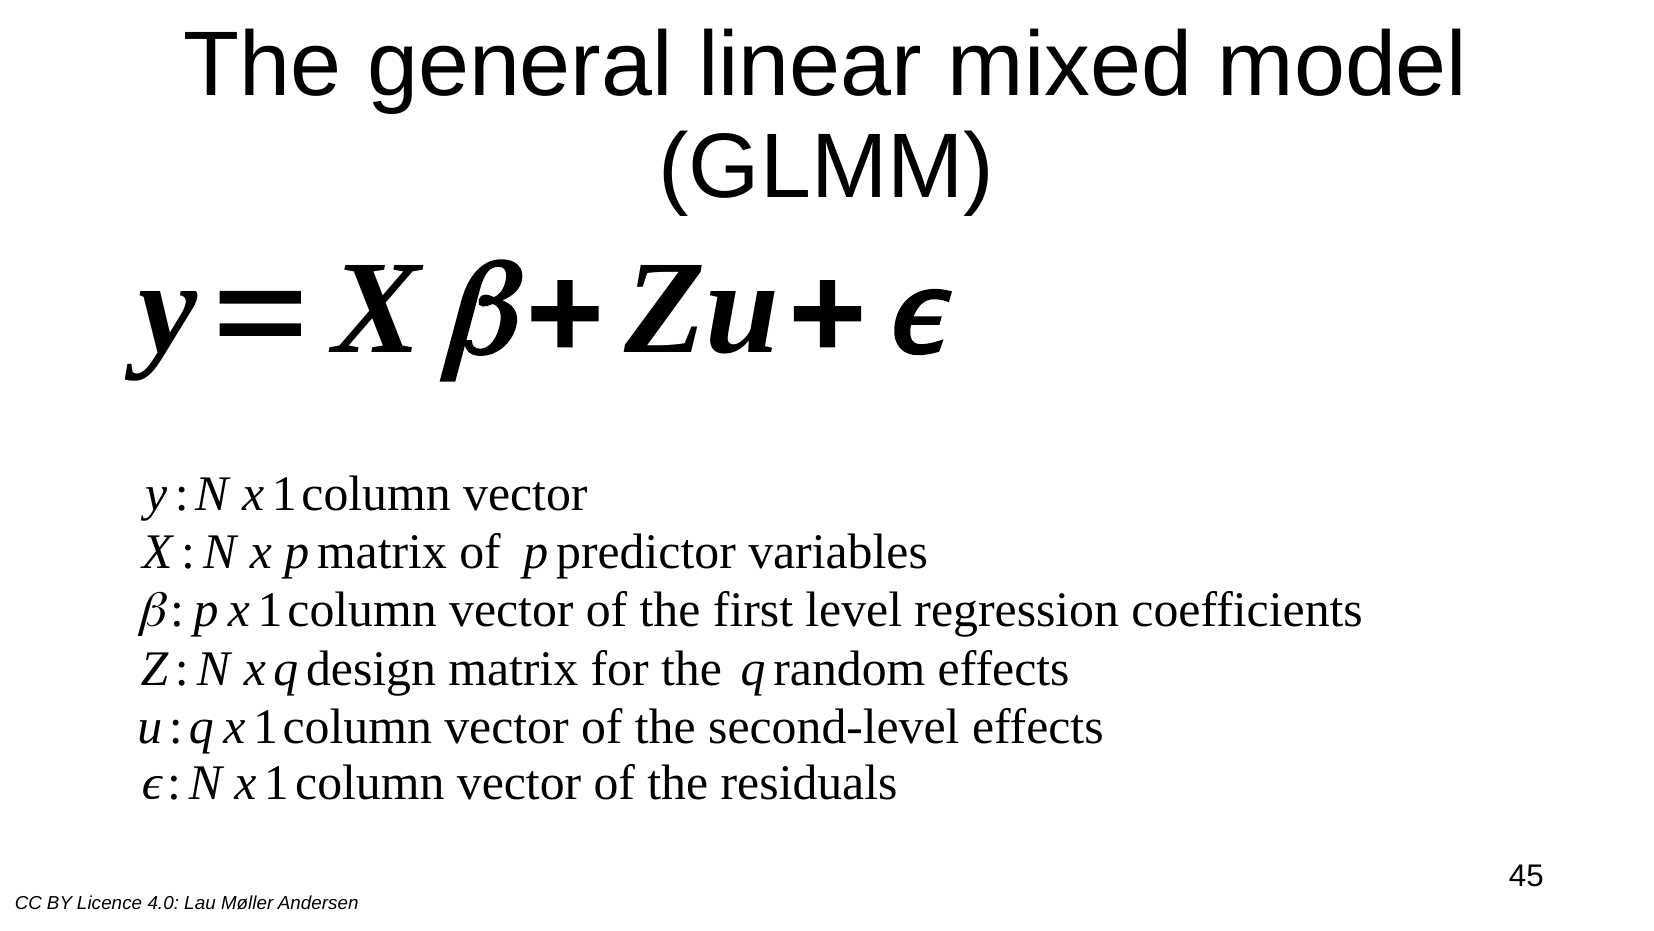

# The general linear mixed model (GLMM)
CC BY Licence 4.0: Lau Møller Andersen